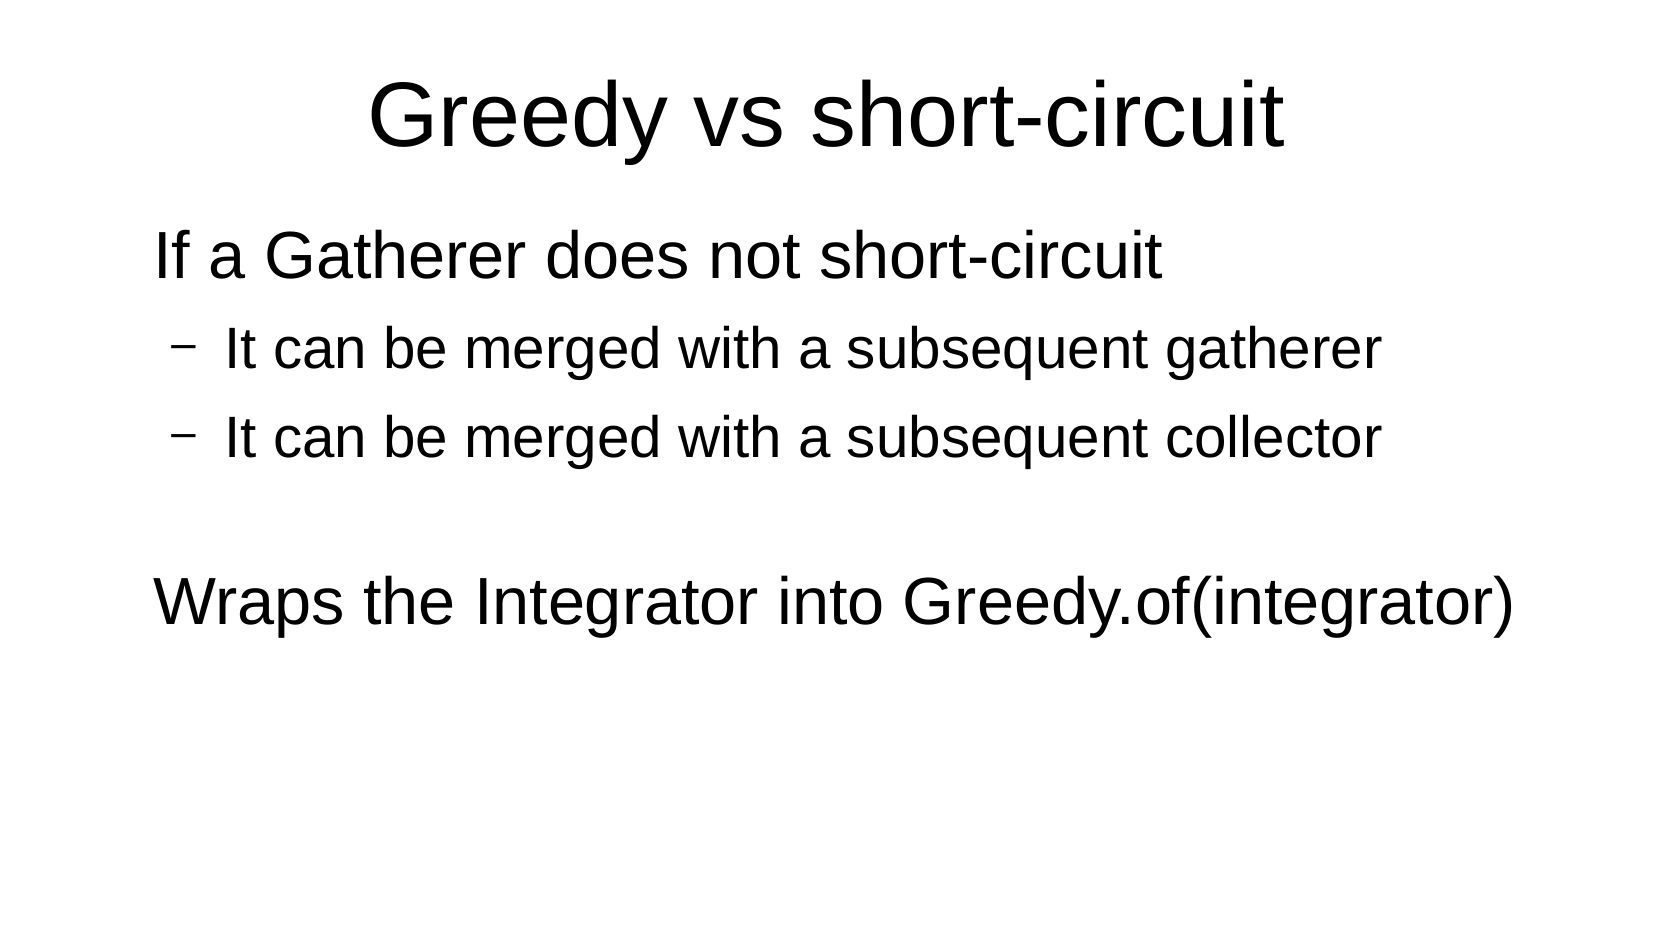

# Greedy vs short-circuit
If a Gatherer does not short-circuit
It can be merged with a subsequent gatherer
It can be merged with a subsequent collector
Wraps the Integrator into Greedy.of(integrator)